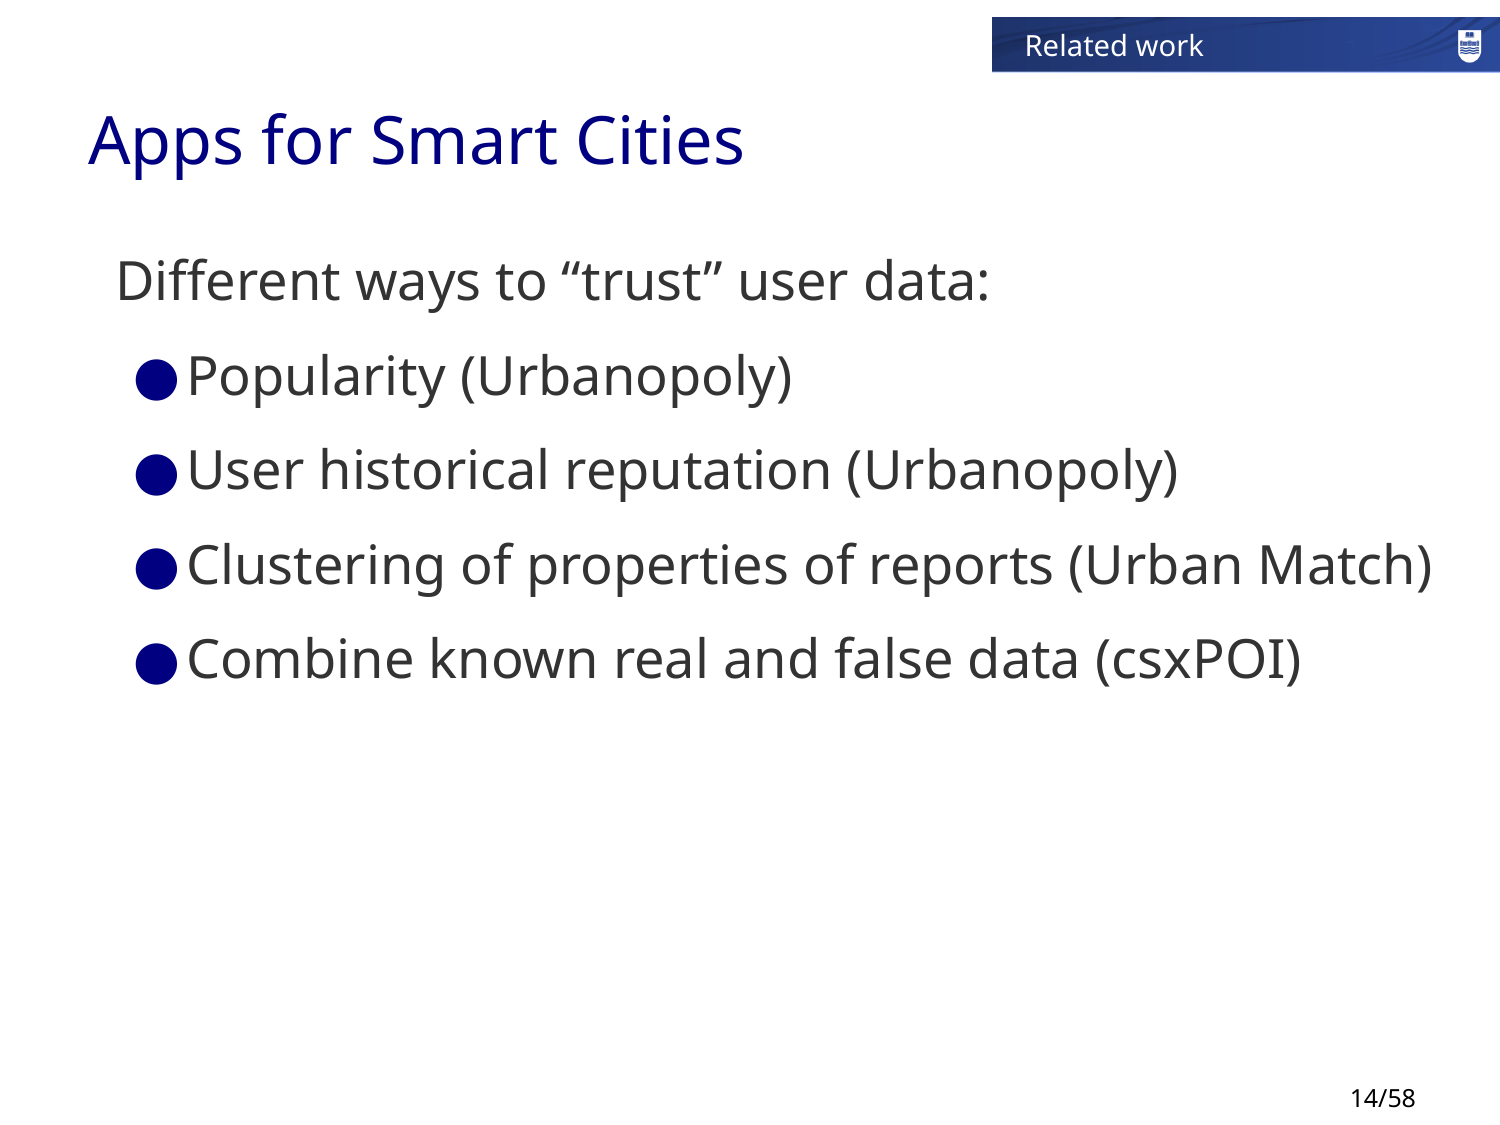

Related work
# Apps for Smart Cities
Different ways to “trust” user data:
Popularity (Urbanopoly)
User historical reputation (Urbanopoly)
Clustering of properties of reports (Urban Match)
Combine known real and false data (csxPOI)